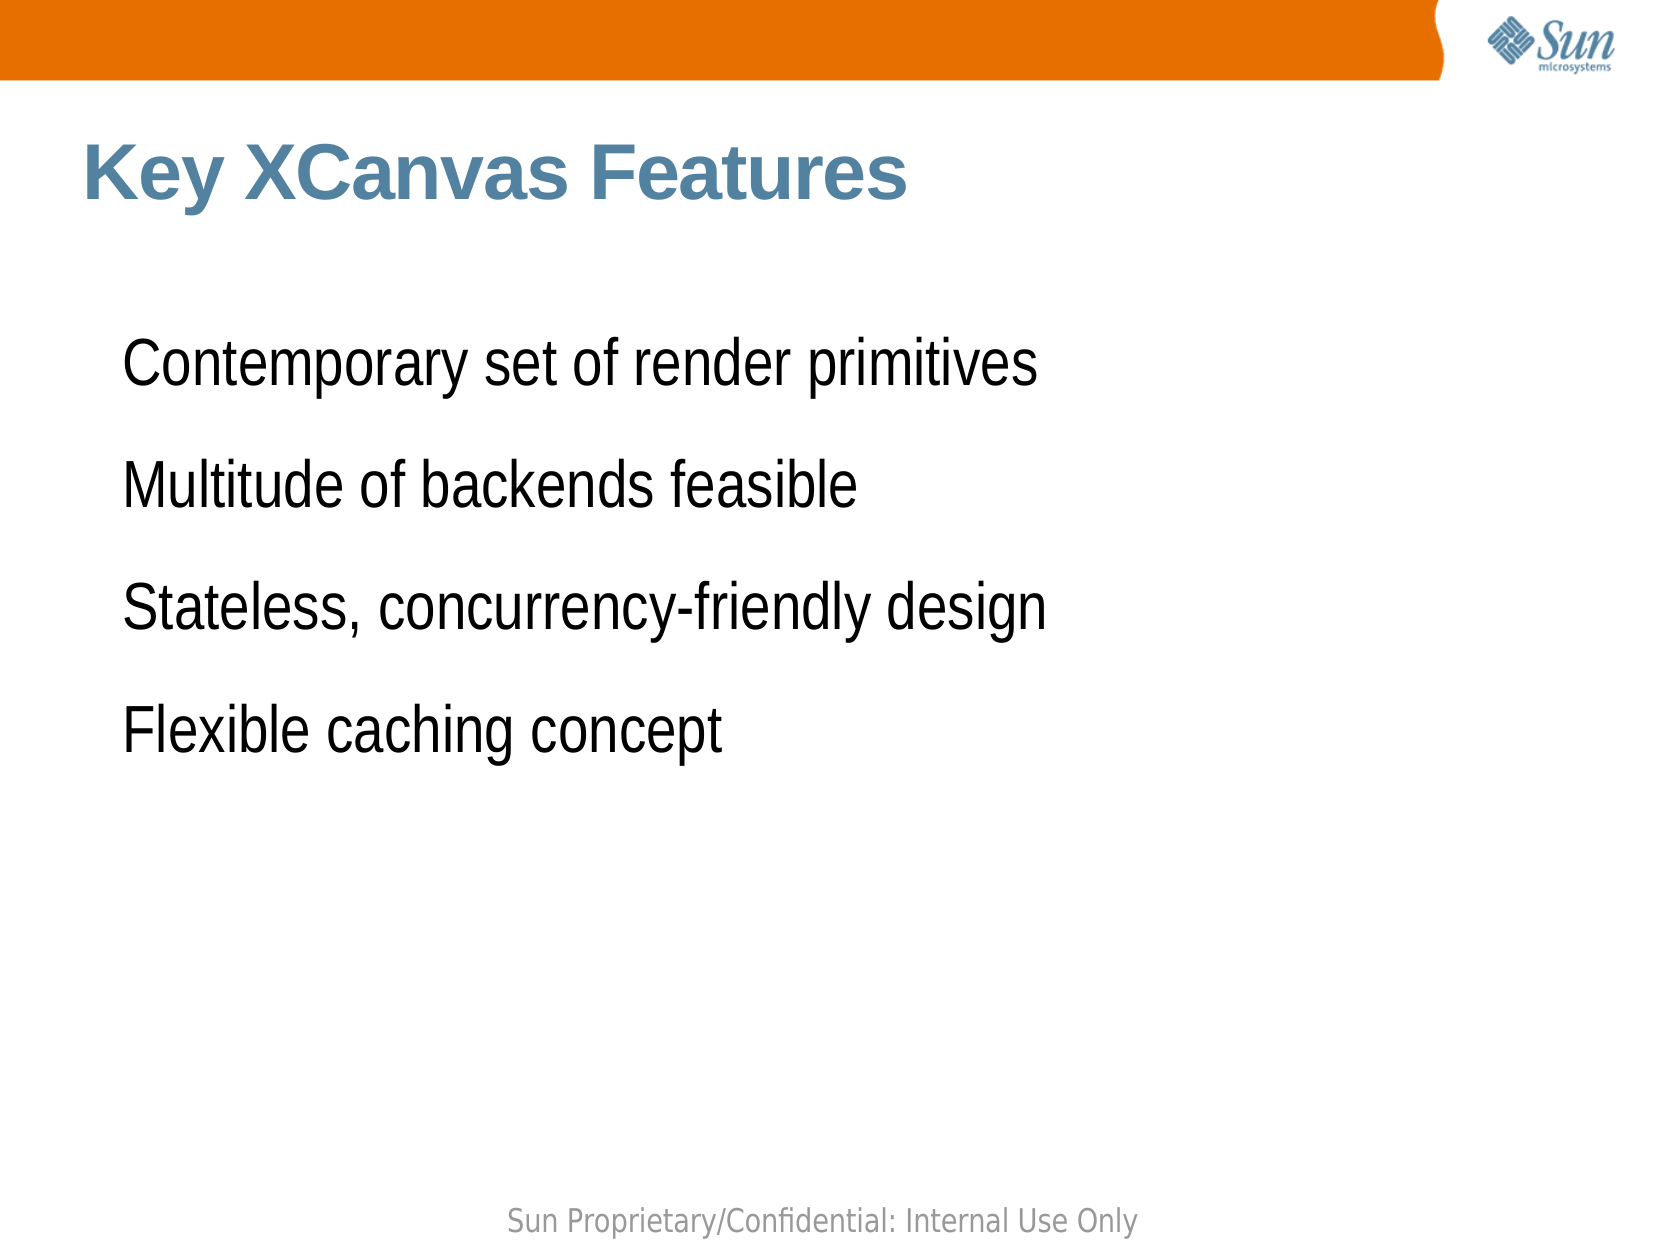

# Key XCanvas Features
Contemporary set of render primitives
Multitude of backends feasible
Stateless, concurrency-friendly design
Flexible caching concept